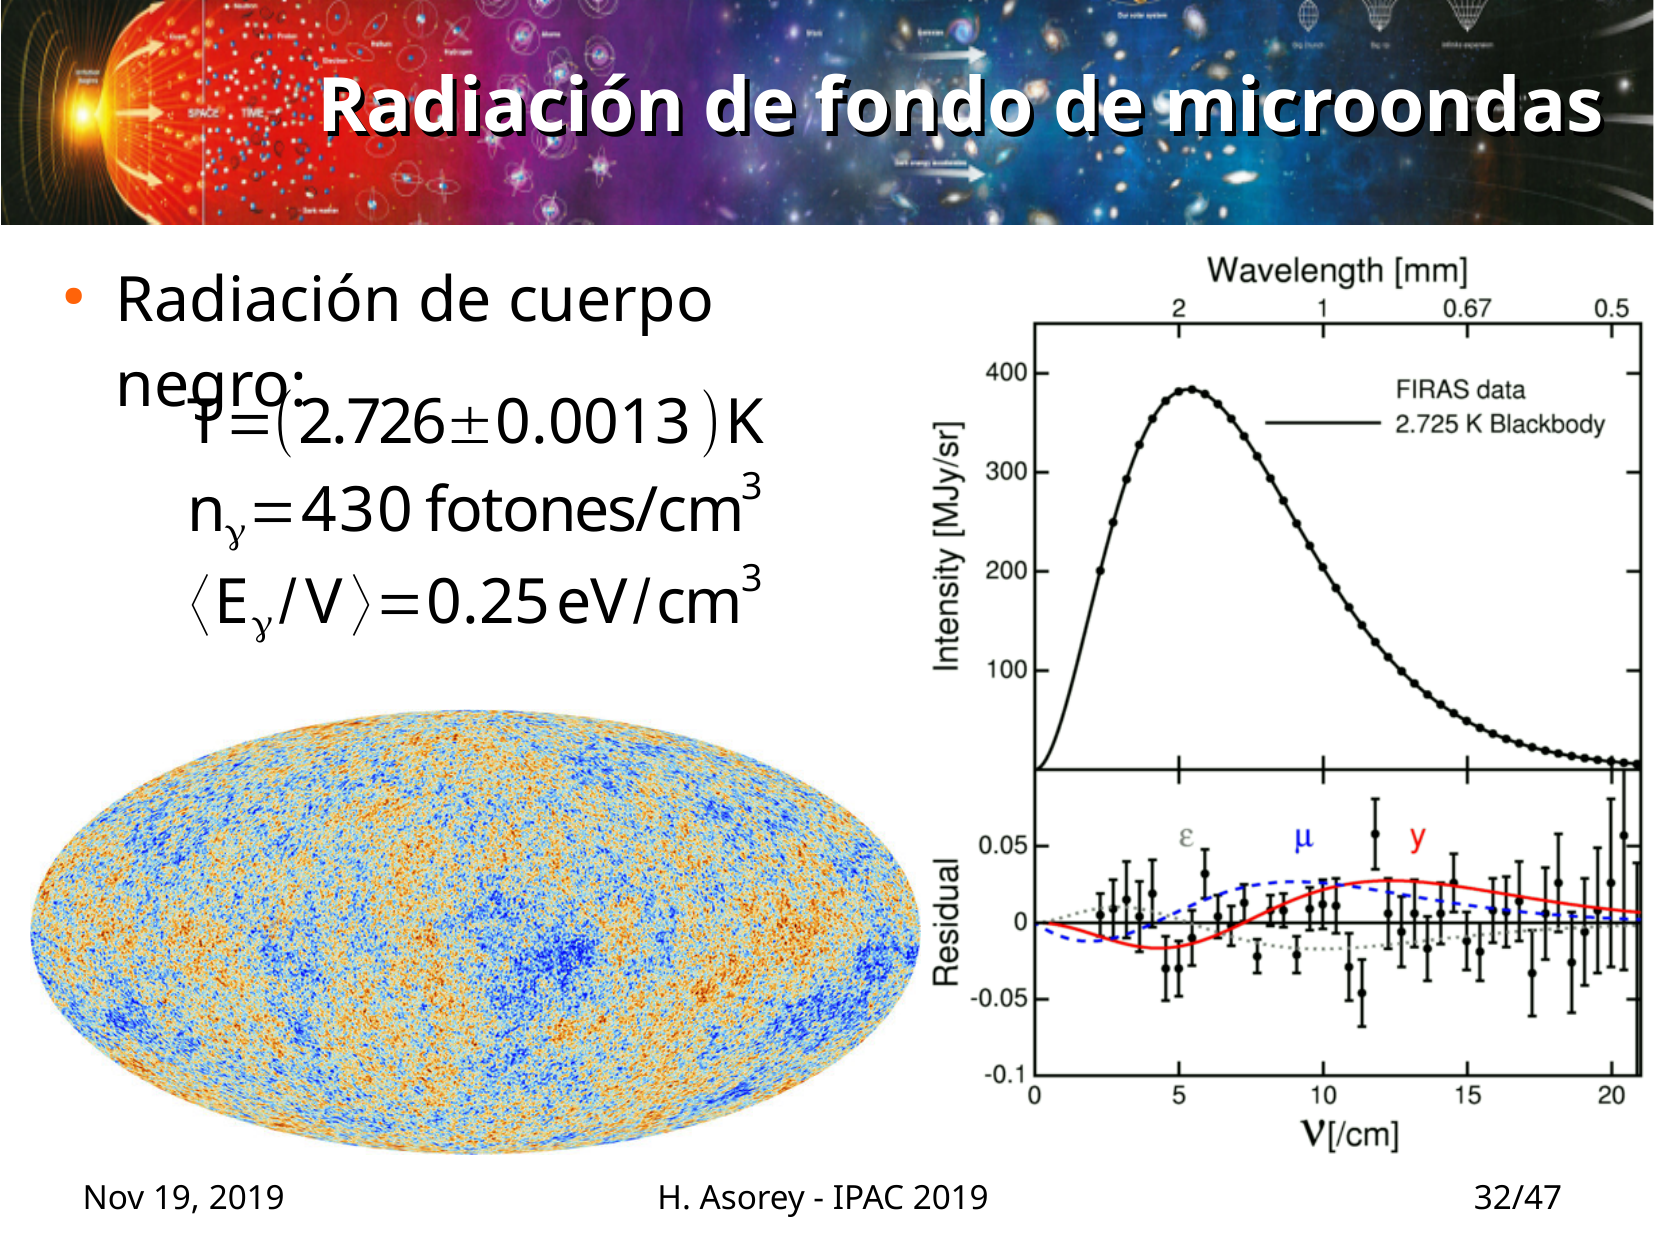

# Radiación de fondo de microondas
Radiación de cuerpo negro:
Nov 19, 2019
H. Asorey - IPAC 2019
32